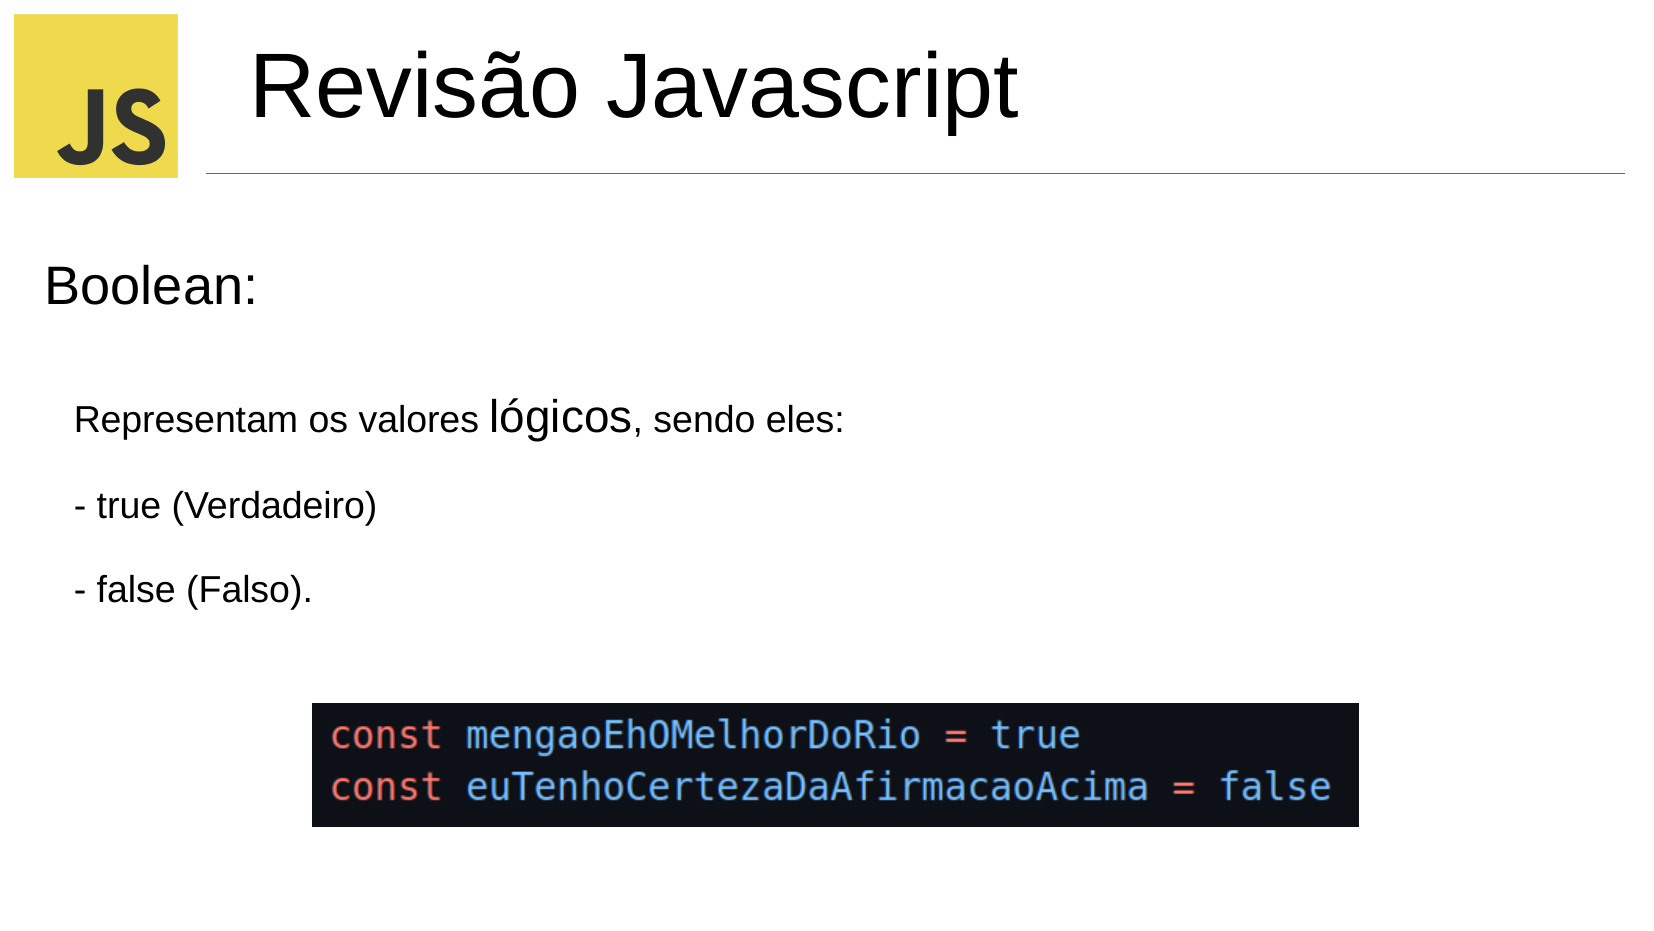

# Revisão Javascript
Boolean:
Representam os valores lógicos, sendo eles:
- true (Verdadeiro)
- false (Falso).